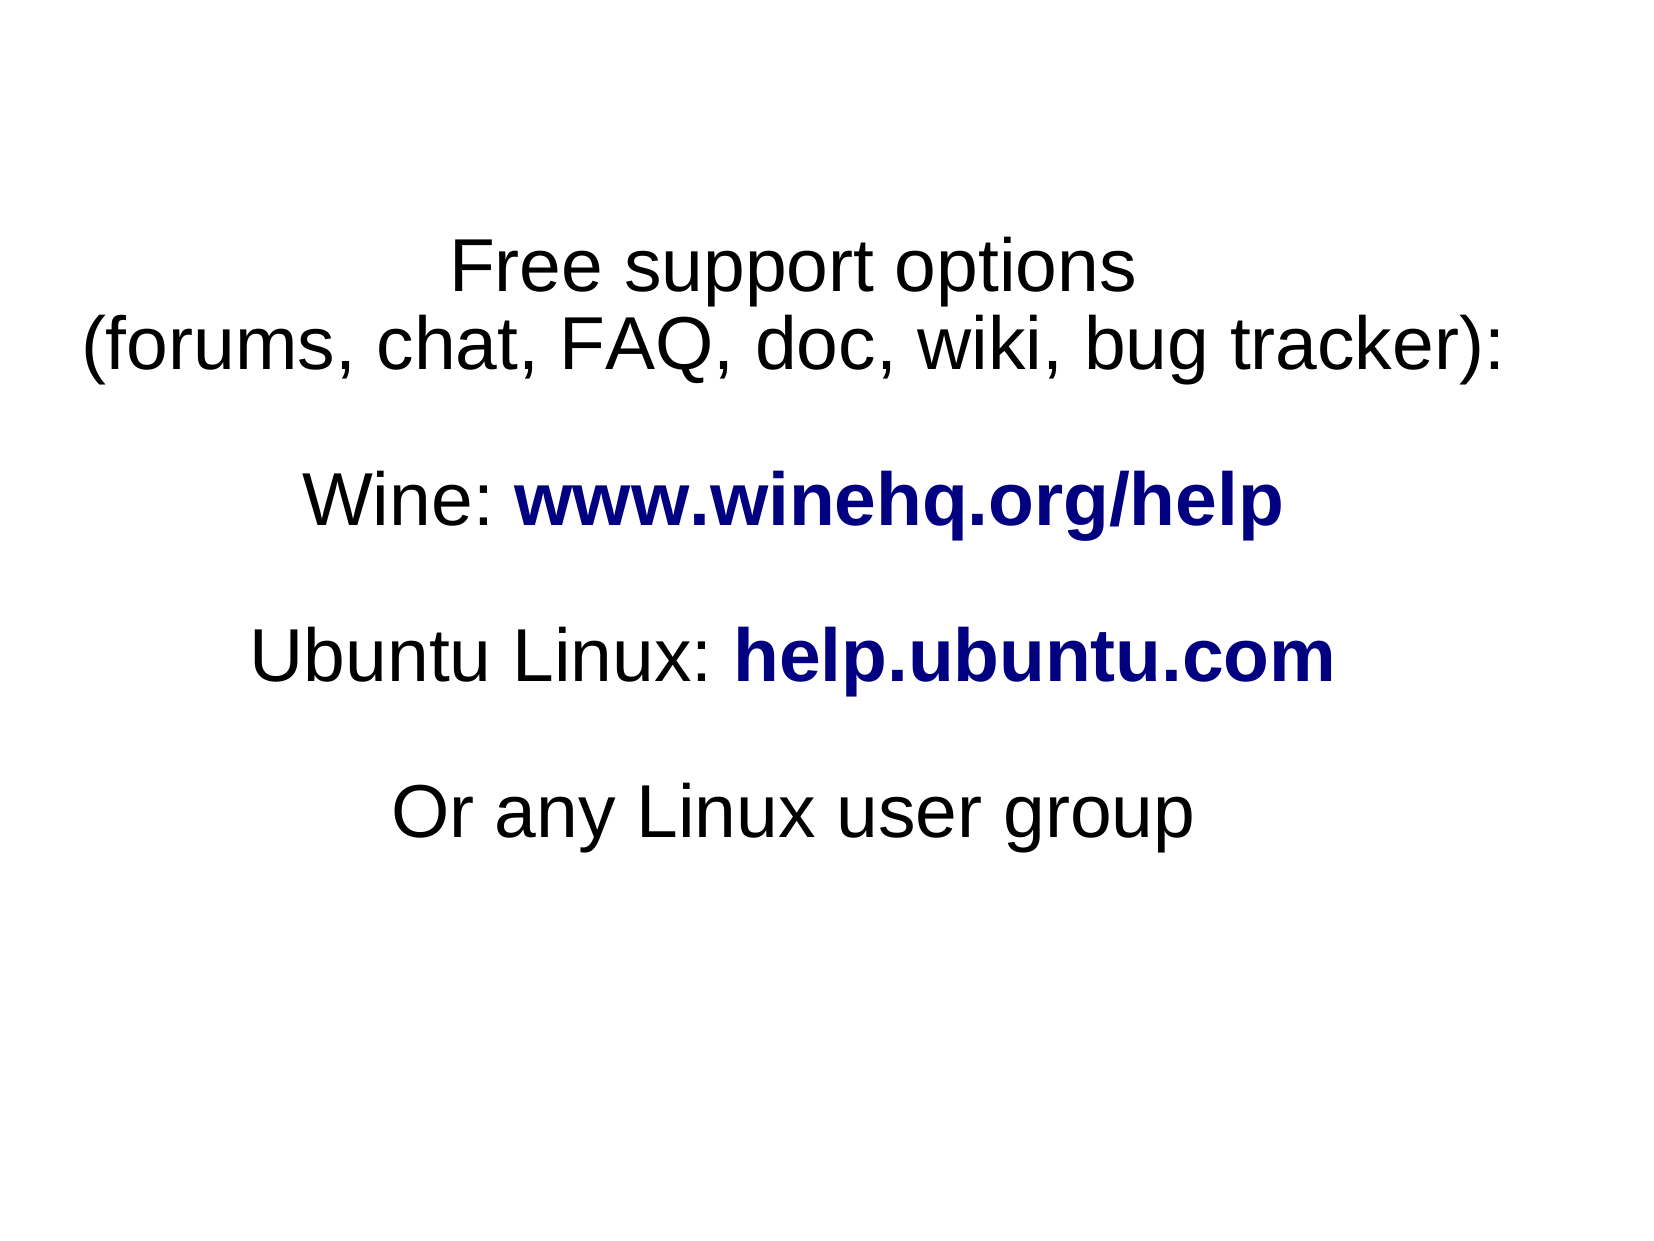

# Free support options (forums, chat, FAQ, doc, wiki, bug tracker): Wine: www.winehq.org/help Ubuntu Linux: help.ubuntu.com Or any Linux user group